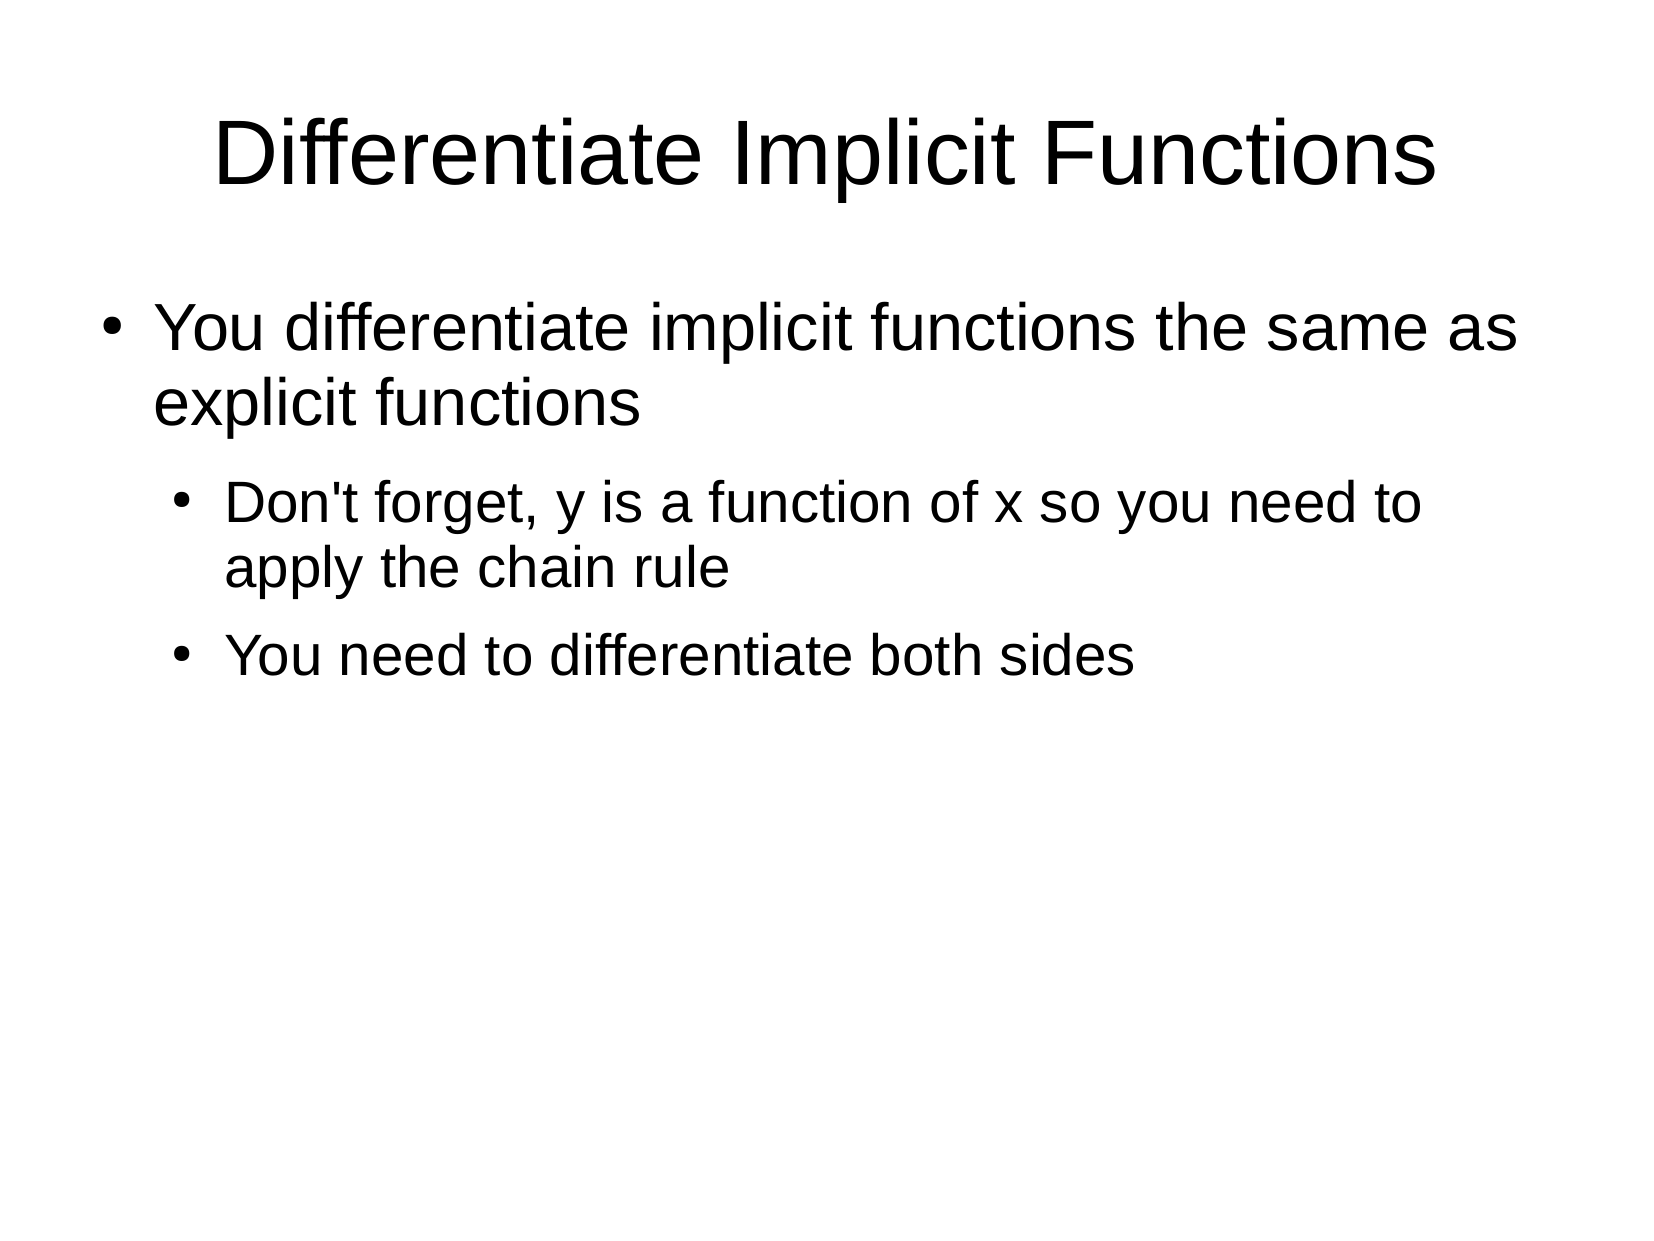

# Differentiate Implicit Functions
You differentiate implicit functions the same as explicit functions
Don't forget, y is a function of x so you need to apply the chain rule
You need to differentiate both sides